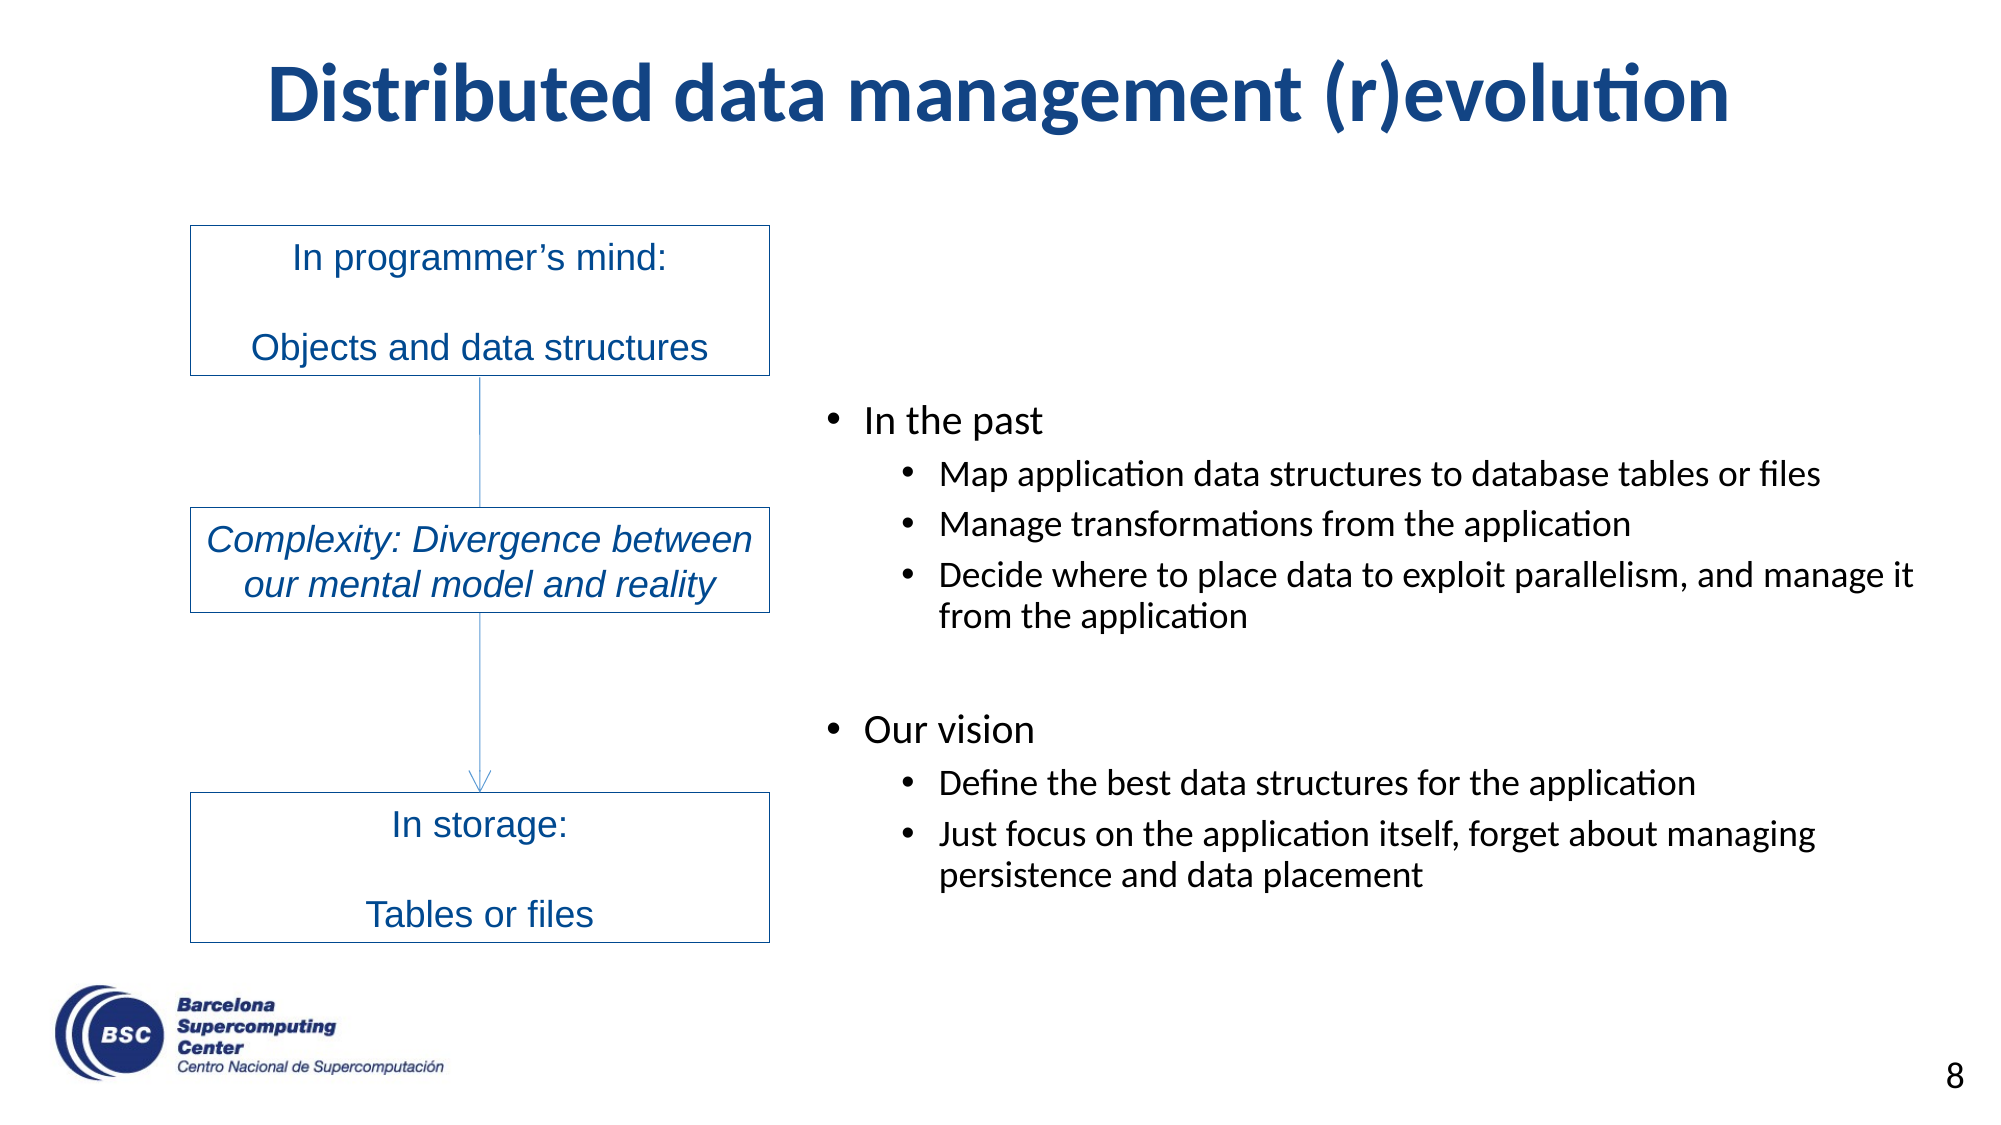

# Distributed data management (r)evolution
In programmer’s mind:
Objects and data structures
In storage:
Tables or files
In the past
Map application data structures to database tables or files
Manage transformations from the application
Decide where to place data to exploit parallelism, and manage it from the application
Our vision
Define the best data structures for the application
Just focus on the application itself, forget about managing persistence and data placement
Complexity: Divergence between our mental model and reality